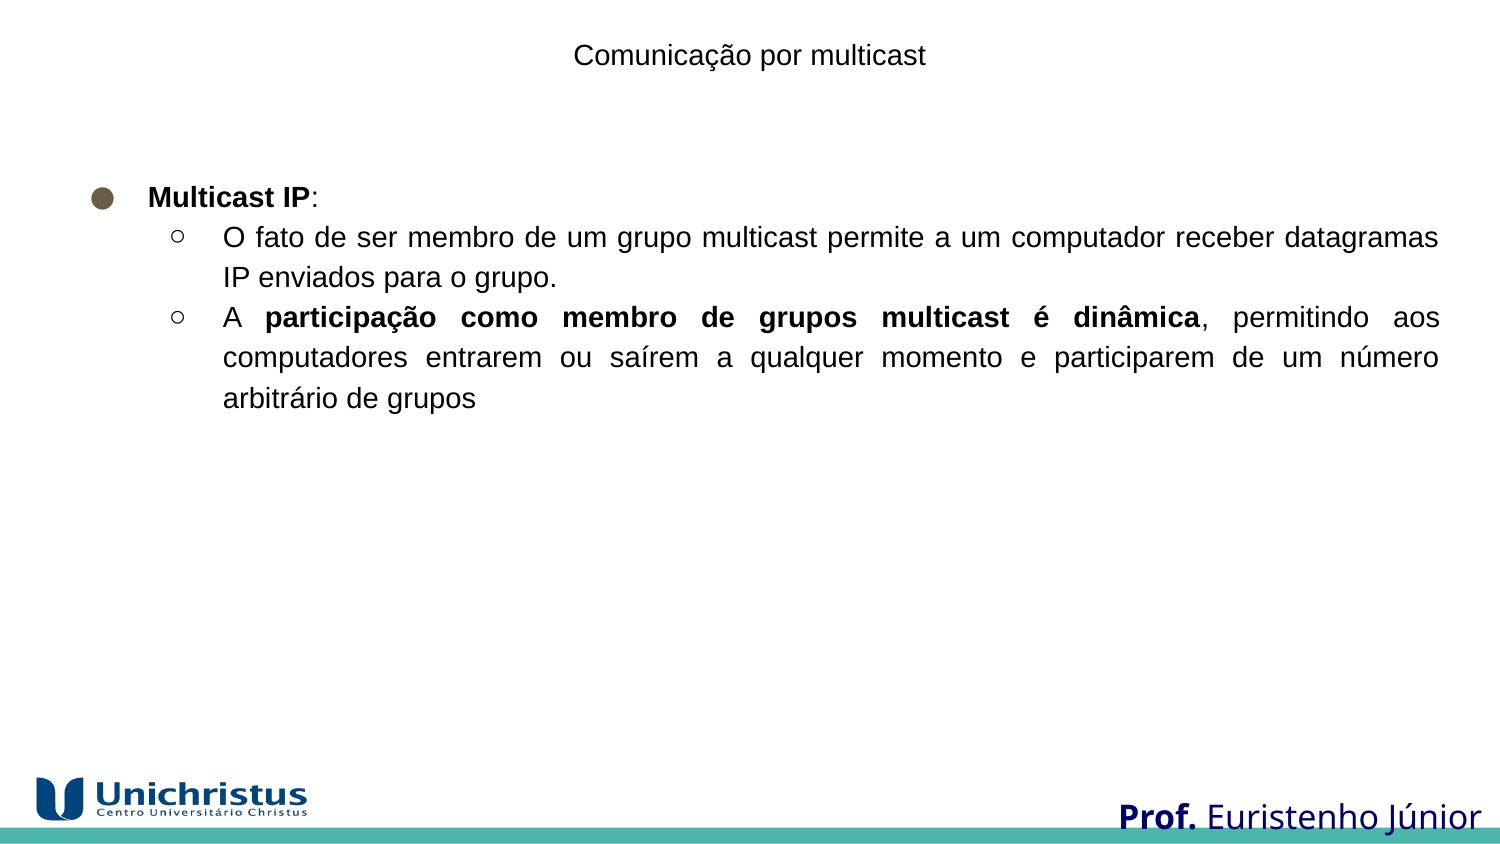

# Comunicação por multicast
Multicast IP:
O fato de ser membro de um grupo multicast permite a um computador receber datagramas IP enviados para o grupo.
A participação como membro de grupos multicast é dinâmica, permitindo aos computadores entrarem ou saírem a qualquer momento e participarem de um número arbitrário de grupos